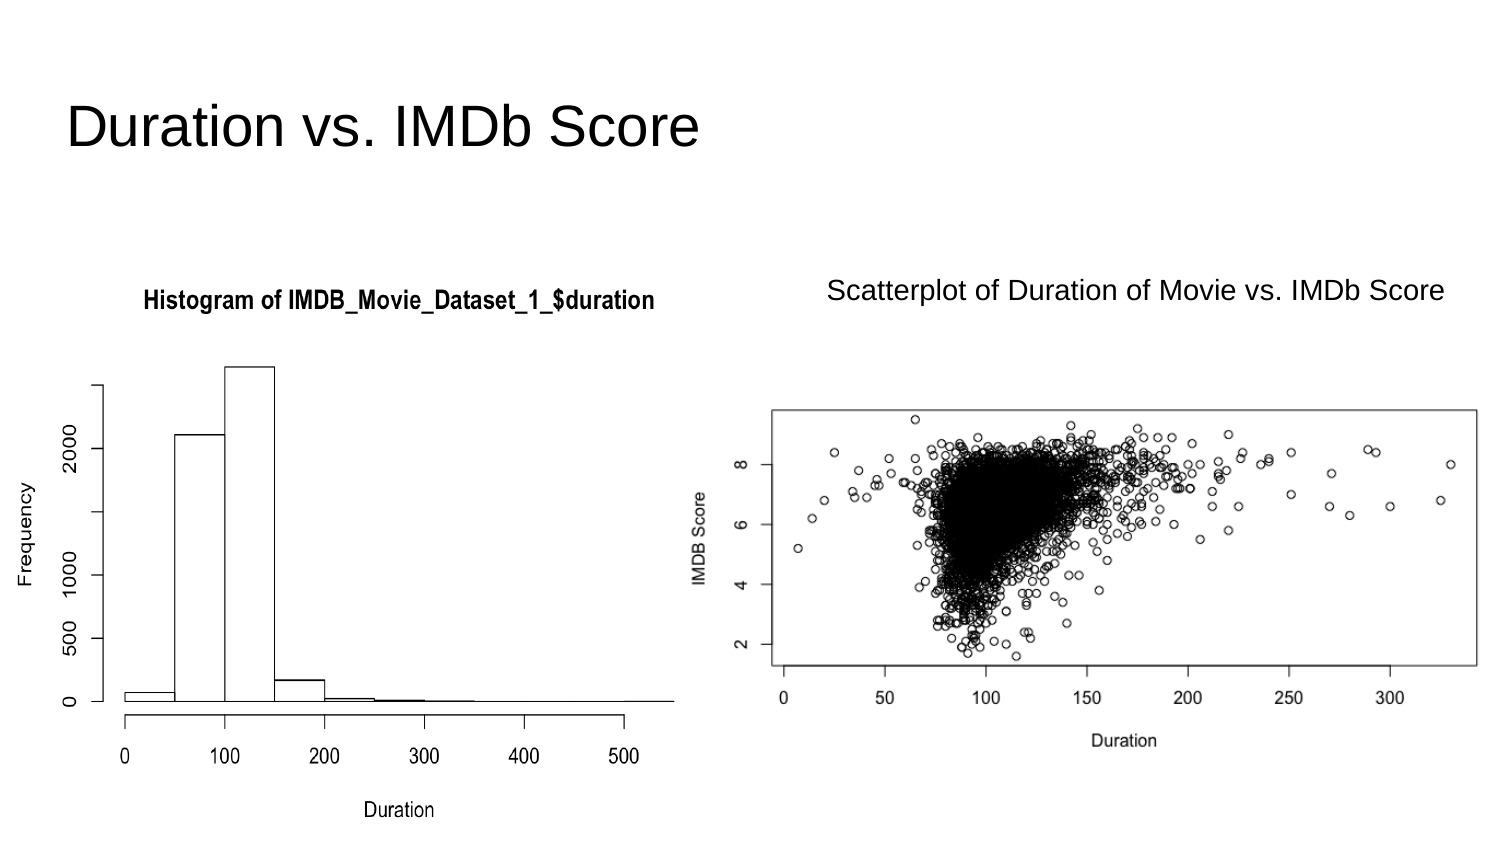

# Duration vs. IMDb Score
Scatterplot of Duration of Movie vs. IMDb Score